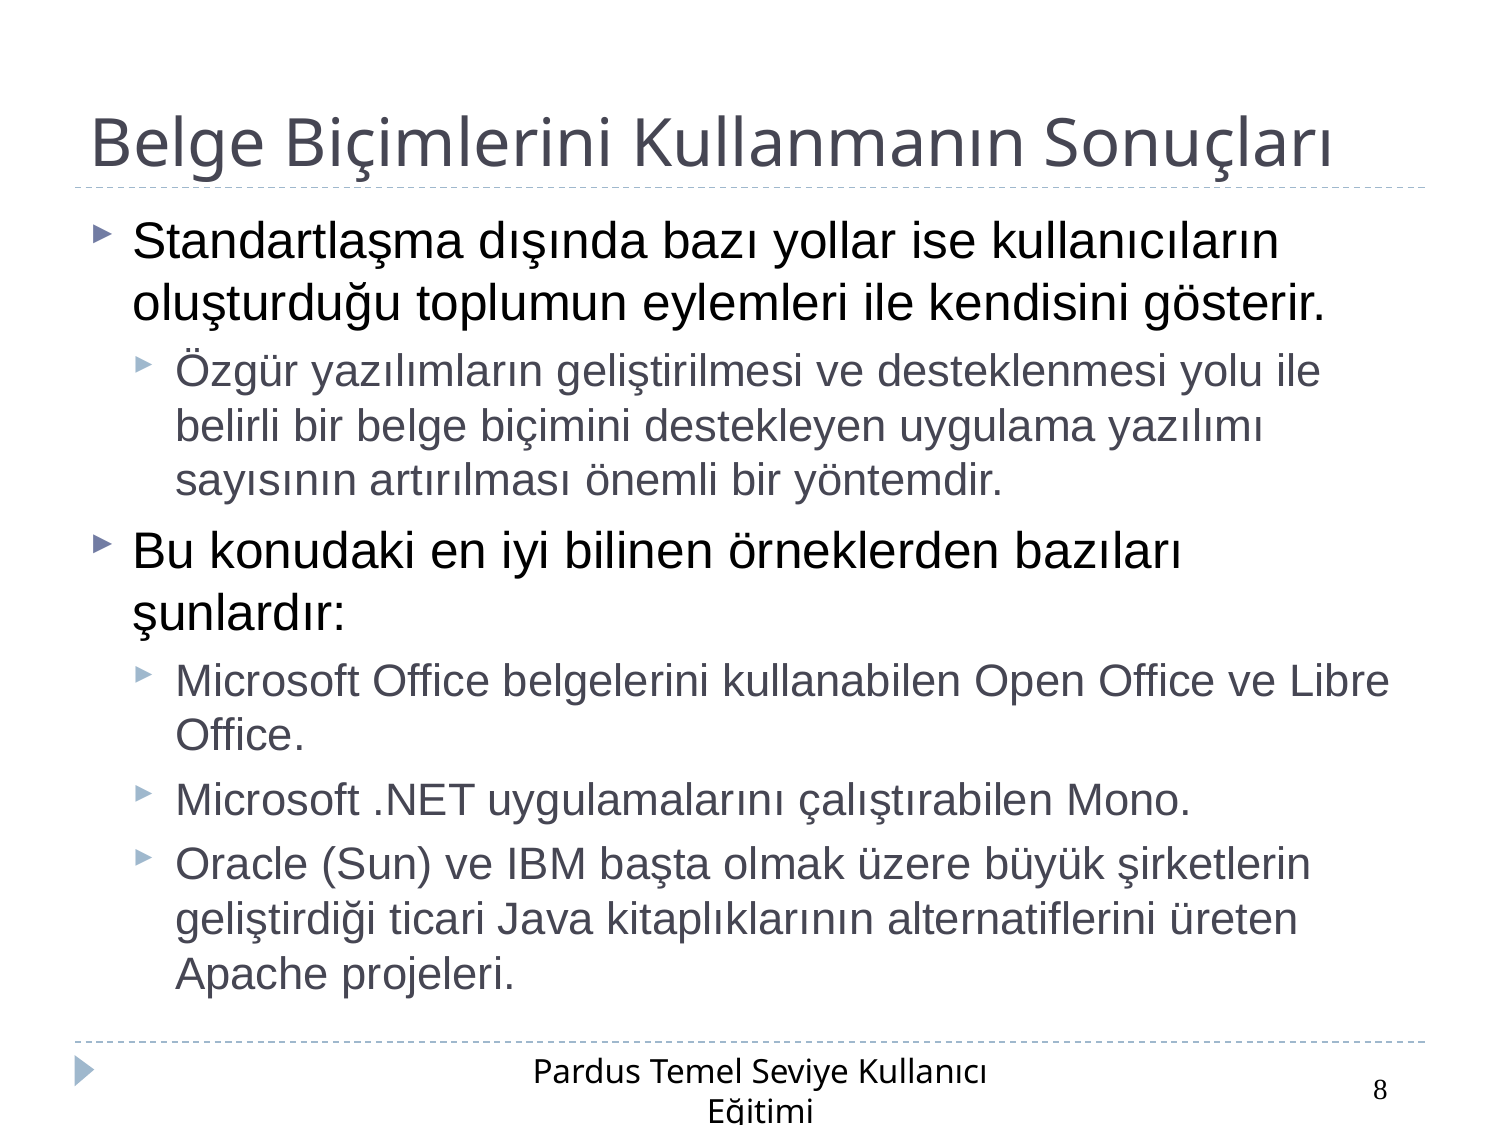

# Belge Biçimlerini Kullanmanın Sonuçları
Standartlaşma dışında bazı yollar ise kullanıcıların oluşturduğu toplumun eylemleri ile kendisini gösterir.
Özgür yazılımların geliştirilmesi ve desteklenmesi yolu ile belirli bir belge biçimini destekleyen uygulama yazılımı sayısının artırılması önemli bir yöntemdir.
Bu konudaki en iyi bilinen örneklerden bazıları şunlardır:
Microsoft Office belgelerini kullanabilen Open Office ve Libre Office.
Microsoft .NET uygulamalarını çalıştırabilen Mono.
Oracle (Sun) ve IBM başta olmak üzere büyük şirketlerin geliştirdiği ticari Java kitaplıklarının alternatiflerini üreten Apache projeleri.